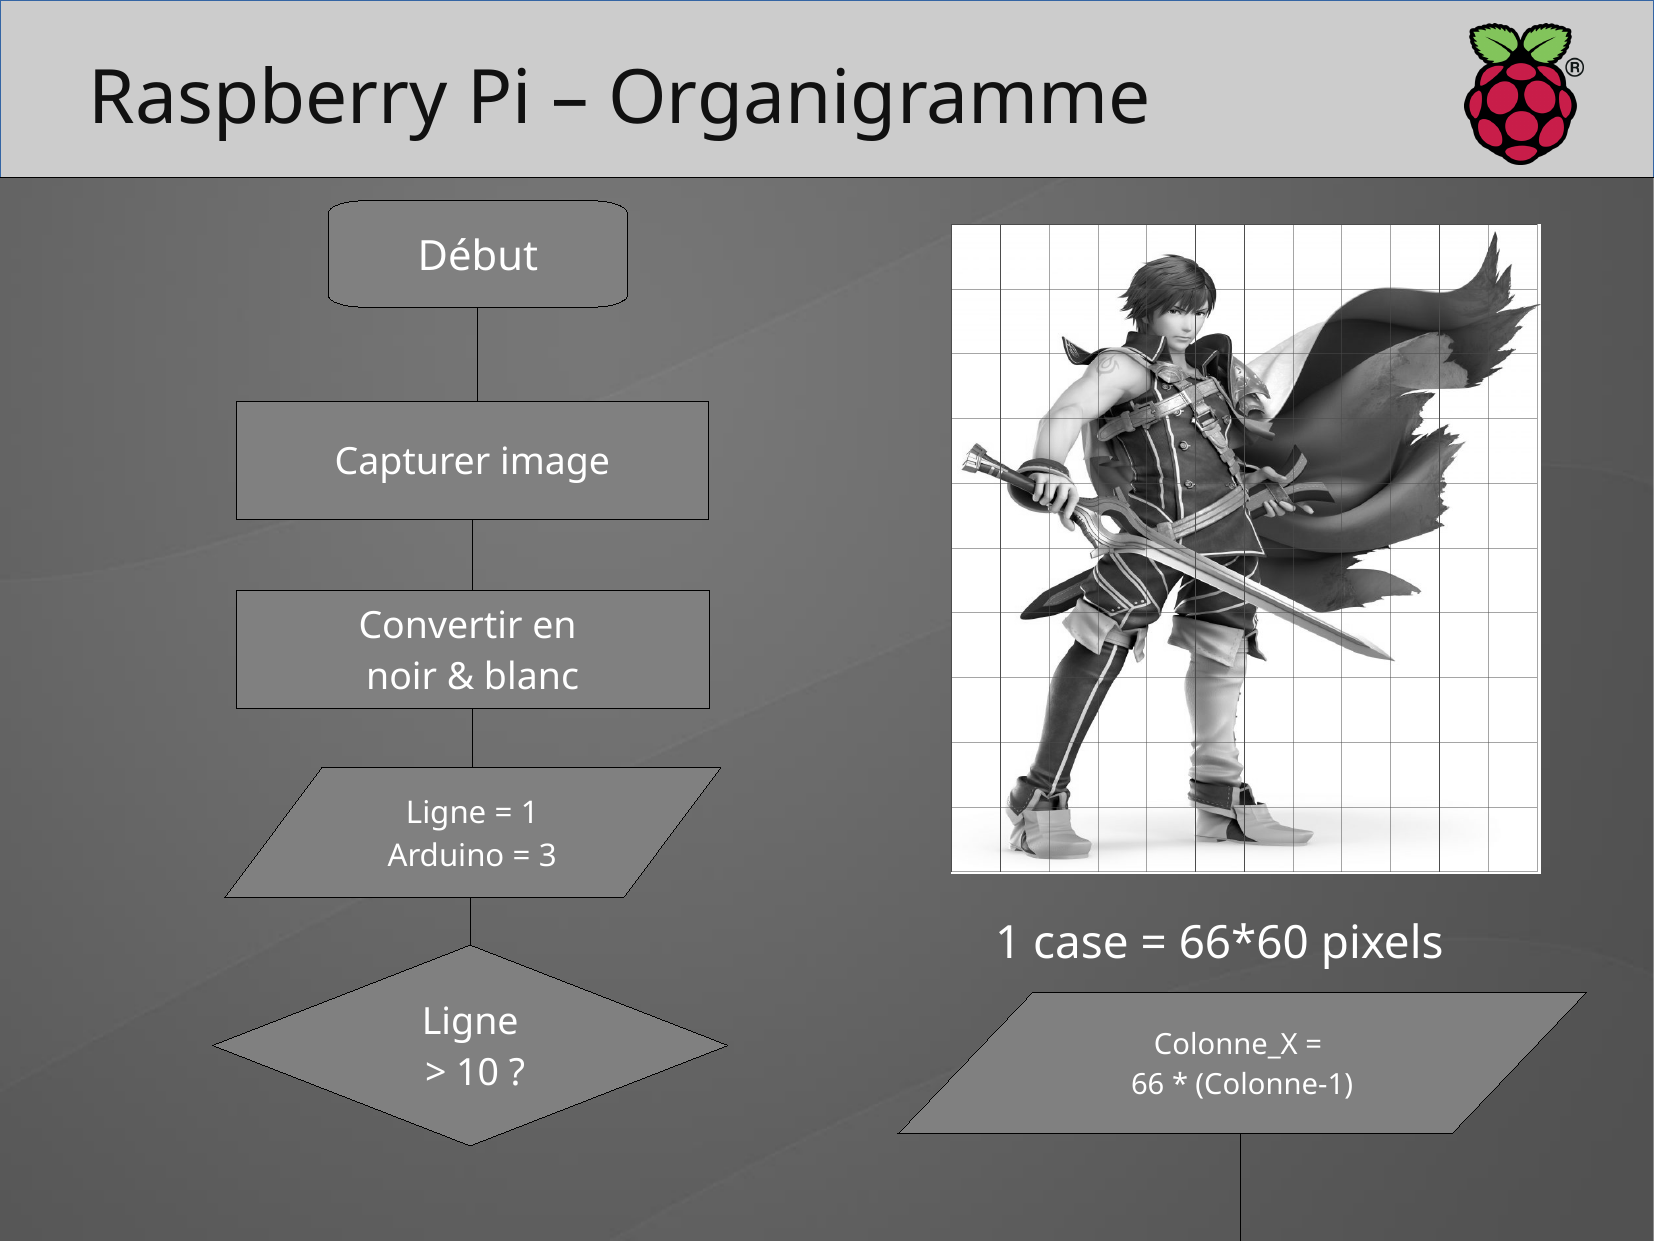

Raspberry Pi – Organigramme
Début
Capturer image
Convertir en
noir & blanc
Ligne = 1
Arduino = 3
1 case = 66*60 pixels
Ligne
 > 10 ?
Colonne_X =
66 * (Colonne-1)